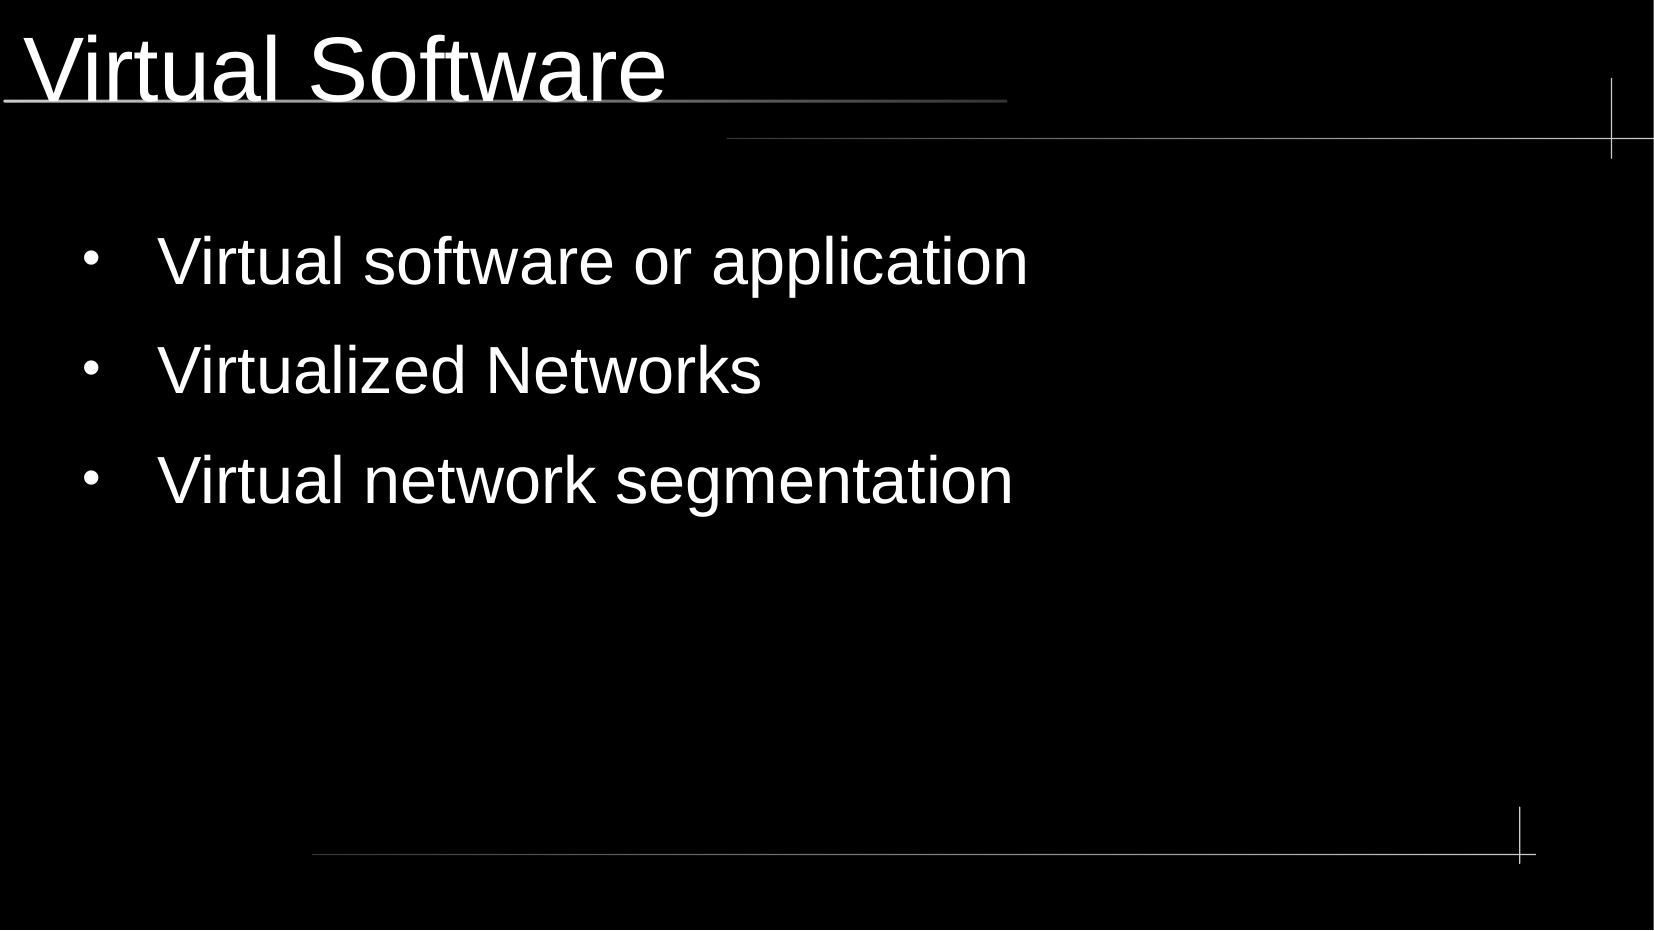

# Virtual Software
Virtual software or application
Virtualized Networks
Virtual network segmentation